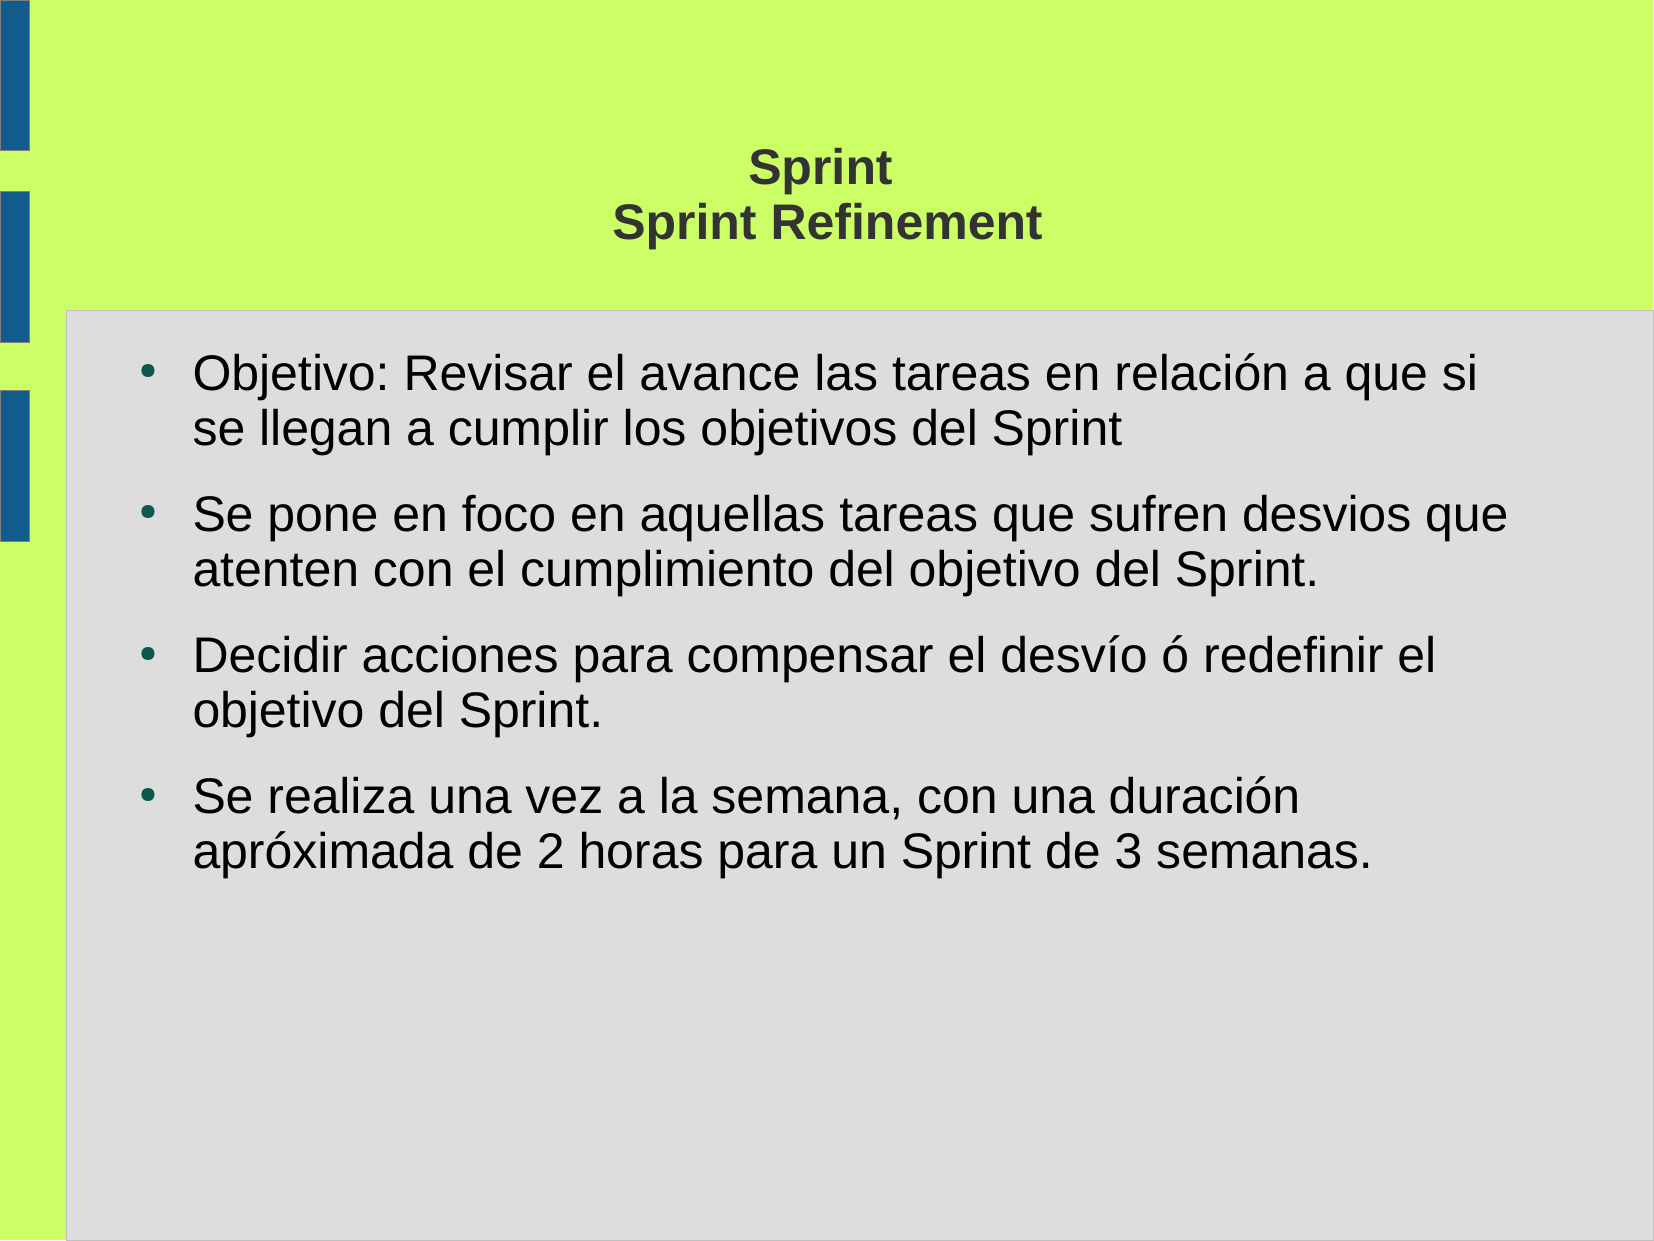

# Sprint Sprint Refinement
Objetivo: Revisar el avance las tareas en relación a que si se llegan a cumplir los objetivos del Sprint
Se pone en foco en aquellas tareas que sufren desvios que atenten con el cumplimiento del objetivo del Sprint.
Decidir acciones para compensar el desvío ó redefinir el objetivo del Sprint.
Se realiza una vez a la semana, con una duración apróximada de 2 horas para un Sprint de 3 semanas.